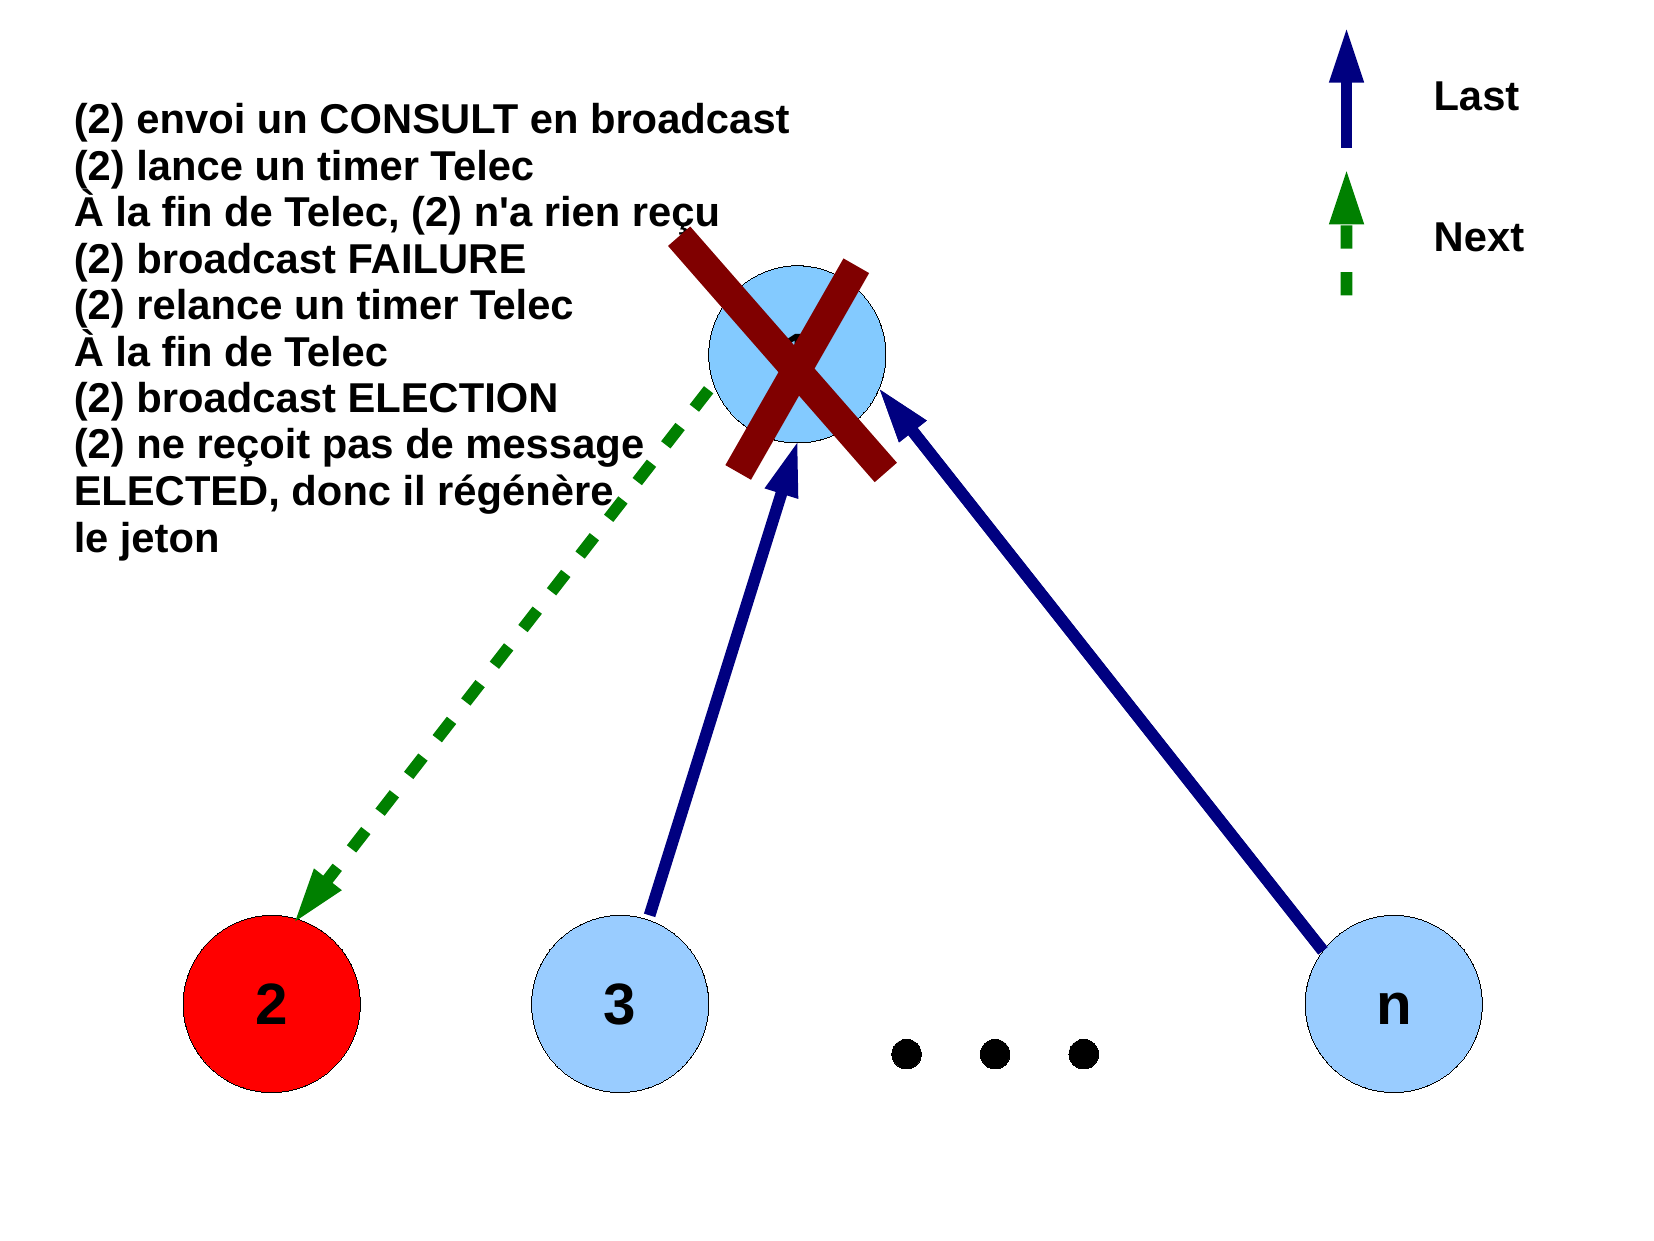

Last
(2) envoi un CONSULT en broadcast
(2) lance un timer Telec
À la fin de Telec, (2) n'a rien reçu
(2) broadcast FAILURE
(2) relance un timer Telec
À la fin de Telec
(2) broadcast ELECTION
(2) ne reçoit pas de message
ELECTED, donc il régénère
le jeton
Next
1
2
3
n